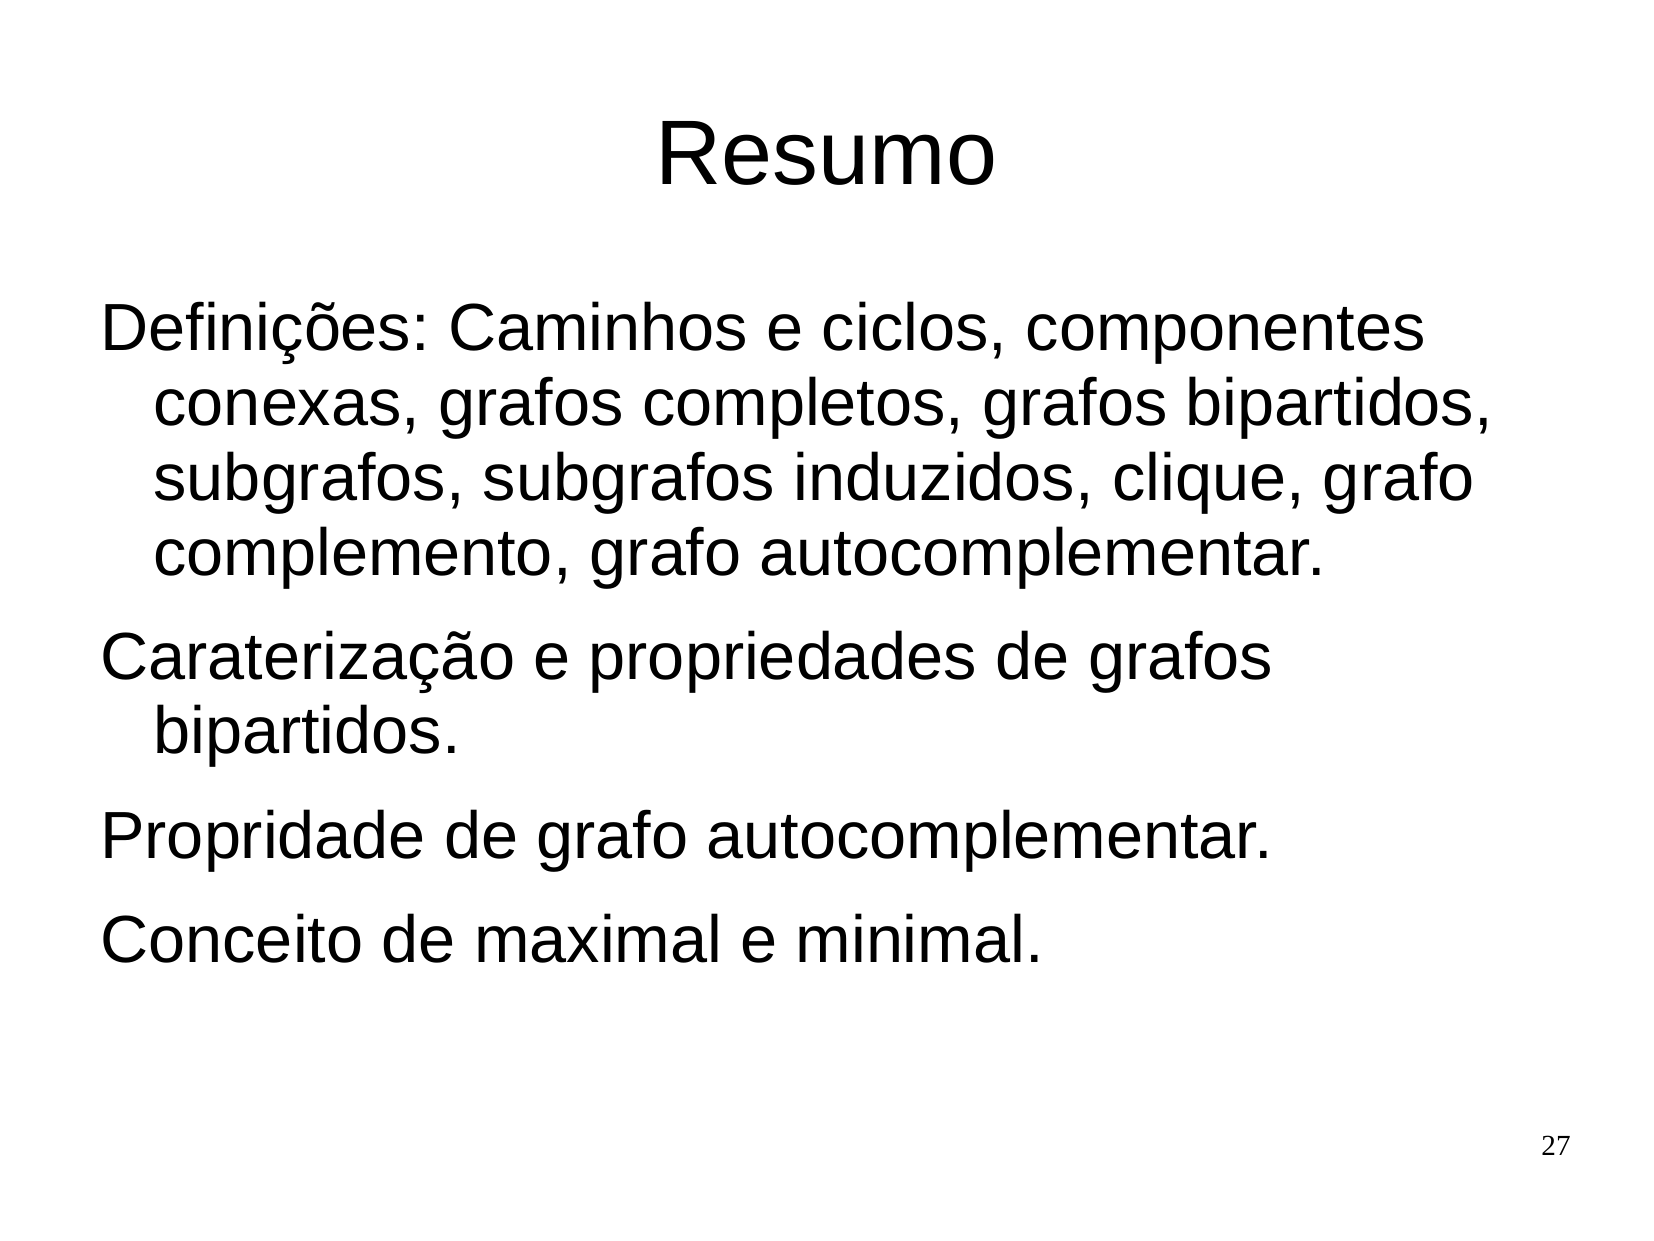

# Resumo
Definições: Caminhos e ciclos, componentes conexas, grafos completos, grafos bipartidos, subgrafos, subgrafos induzidos, clique, grafo complemento, grafo autocomplementar.
Caraterização e propriedades de grafos bipartidos.
Propridade de grafo autocomplementar.
Conceito de maximal e minimal.
27